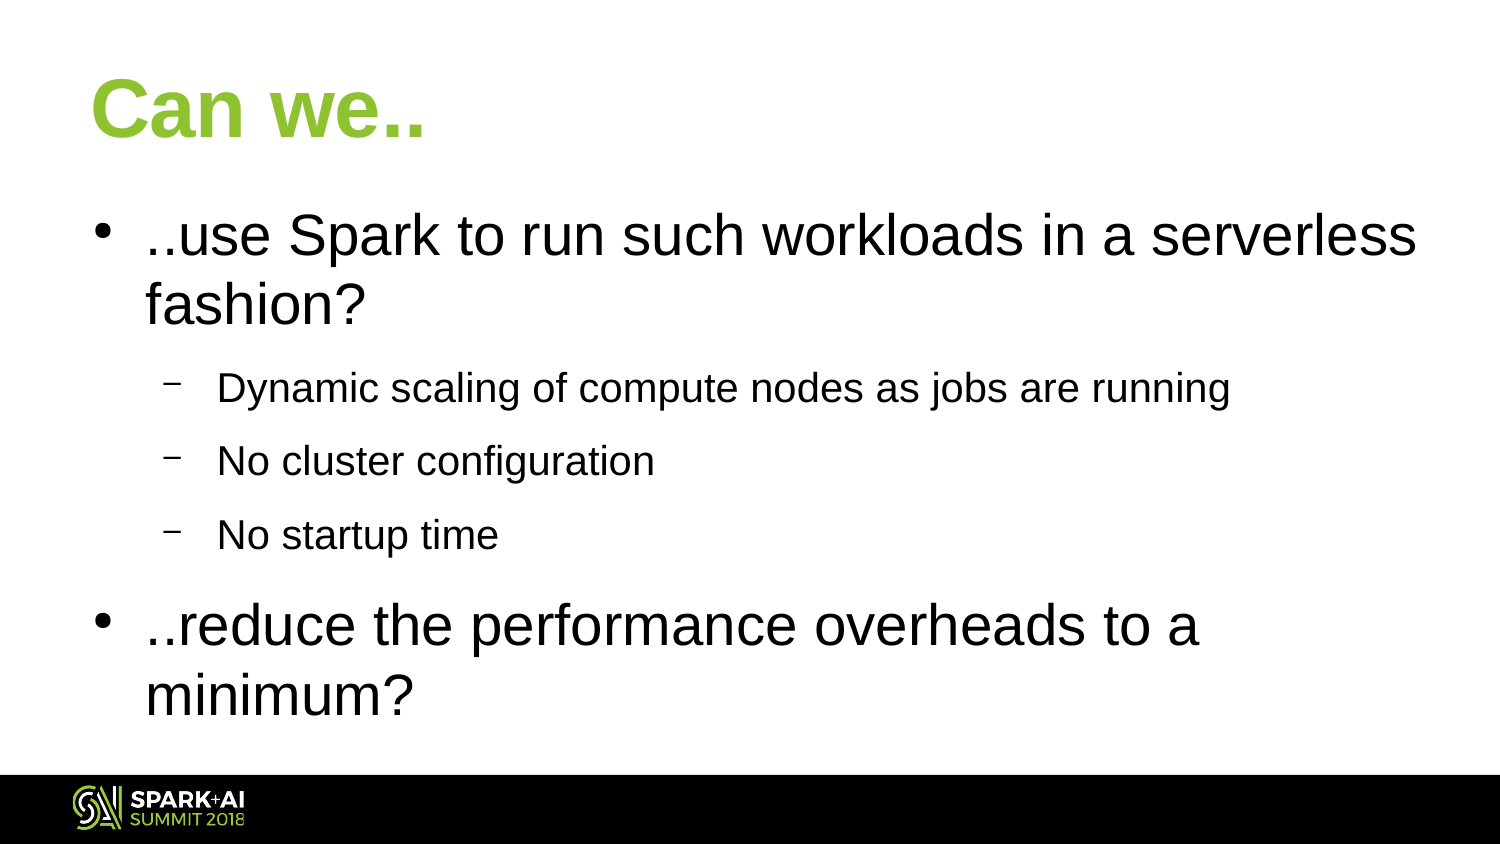

#
Can we..
..use Spark to run such workloads in a serverless fashion?
Dynamic scaling of compute nodes as jobs are running
No cluster configuration
No startup time
..reduce the performance overheads to a minimum?